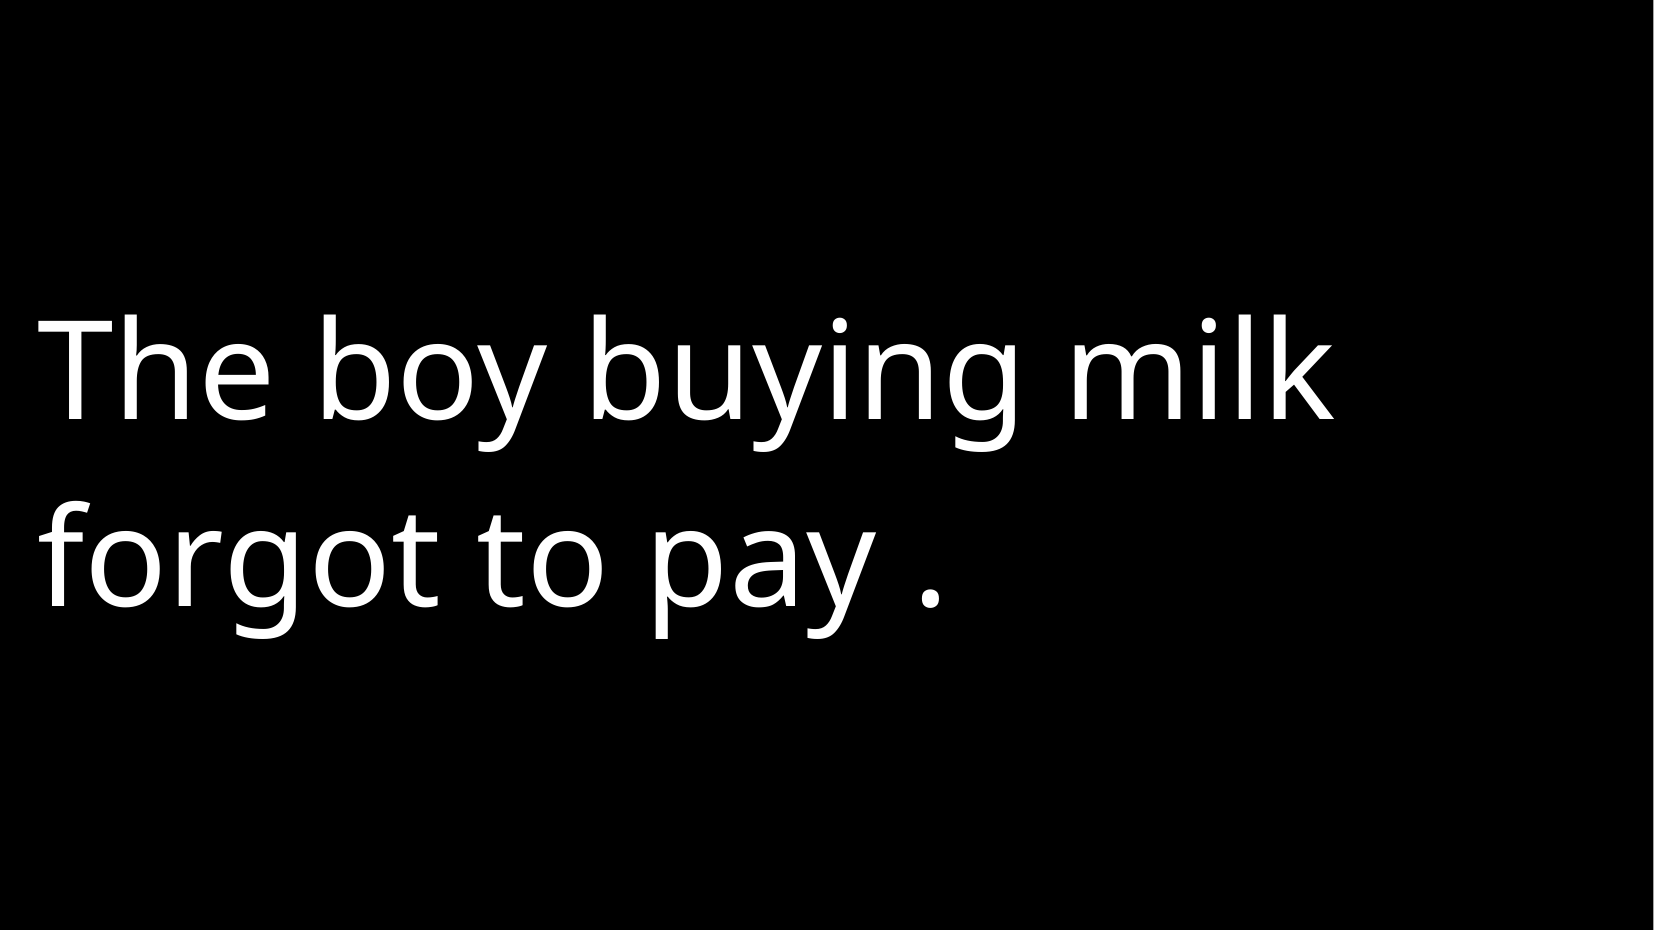

# The boy buying milk forgot to pay .